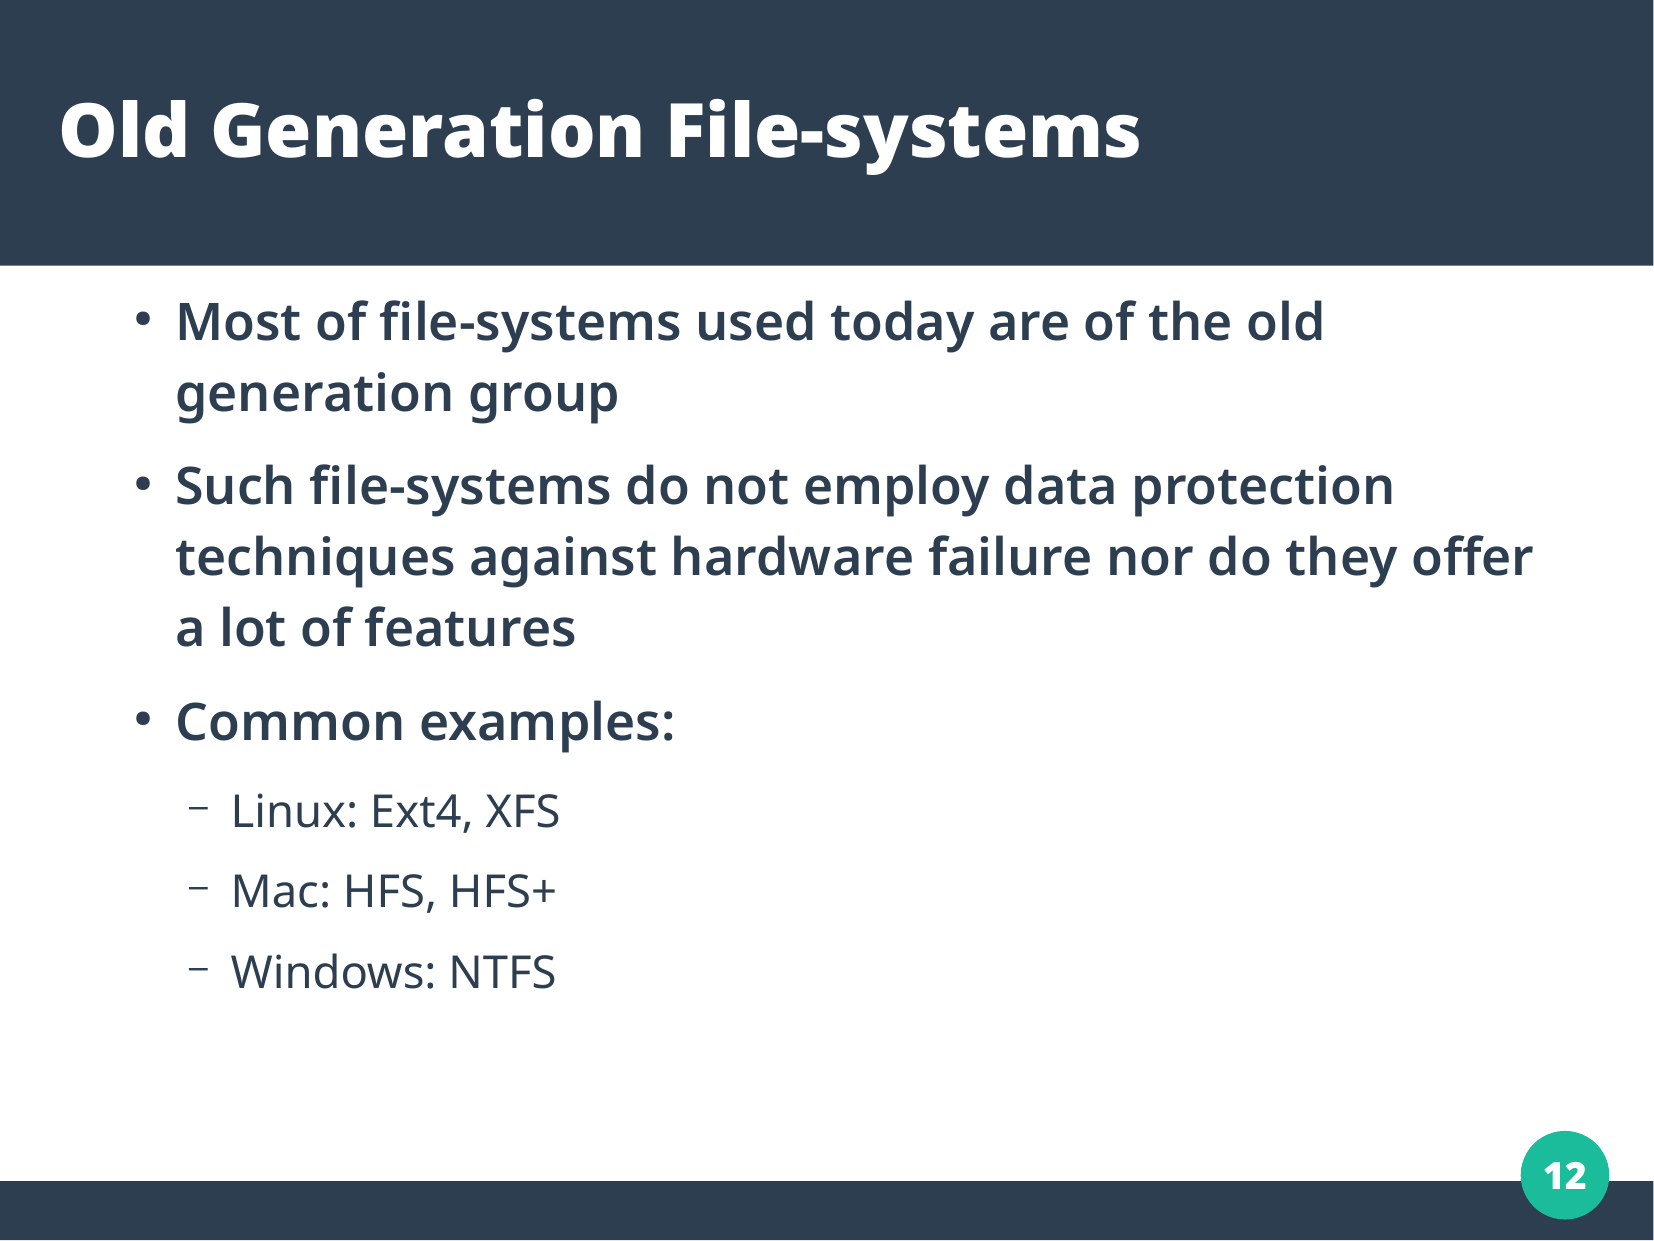

# Old Generation File-systems
Most of file-systems used today are of the old generation group
Such file-systems do not employ data protection techniques against hardware failure nor do they offer a lot of features
Common examples:
Linux: Ext4, XFS
Mac: HFS, HFS+
Windows: NTFS
12